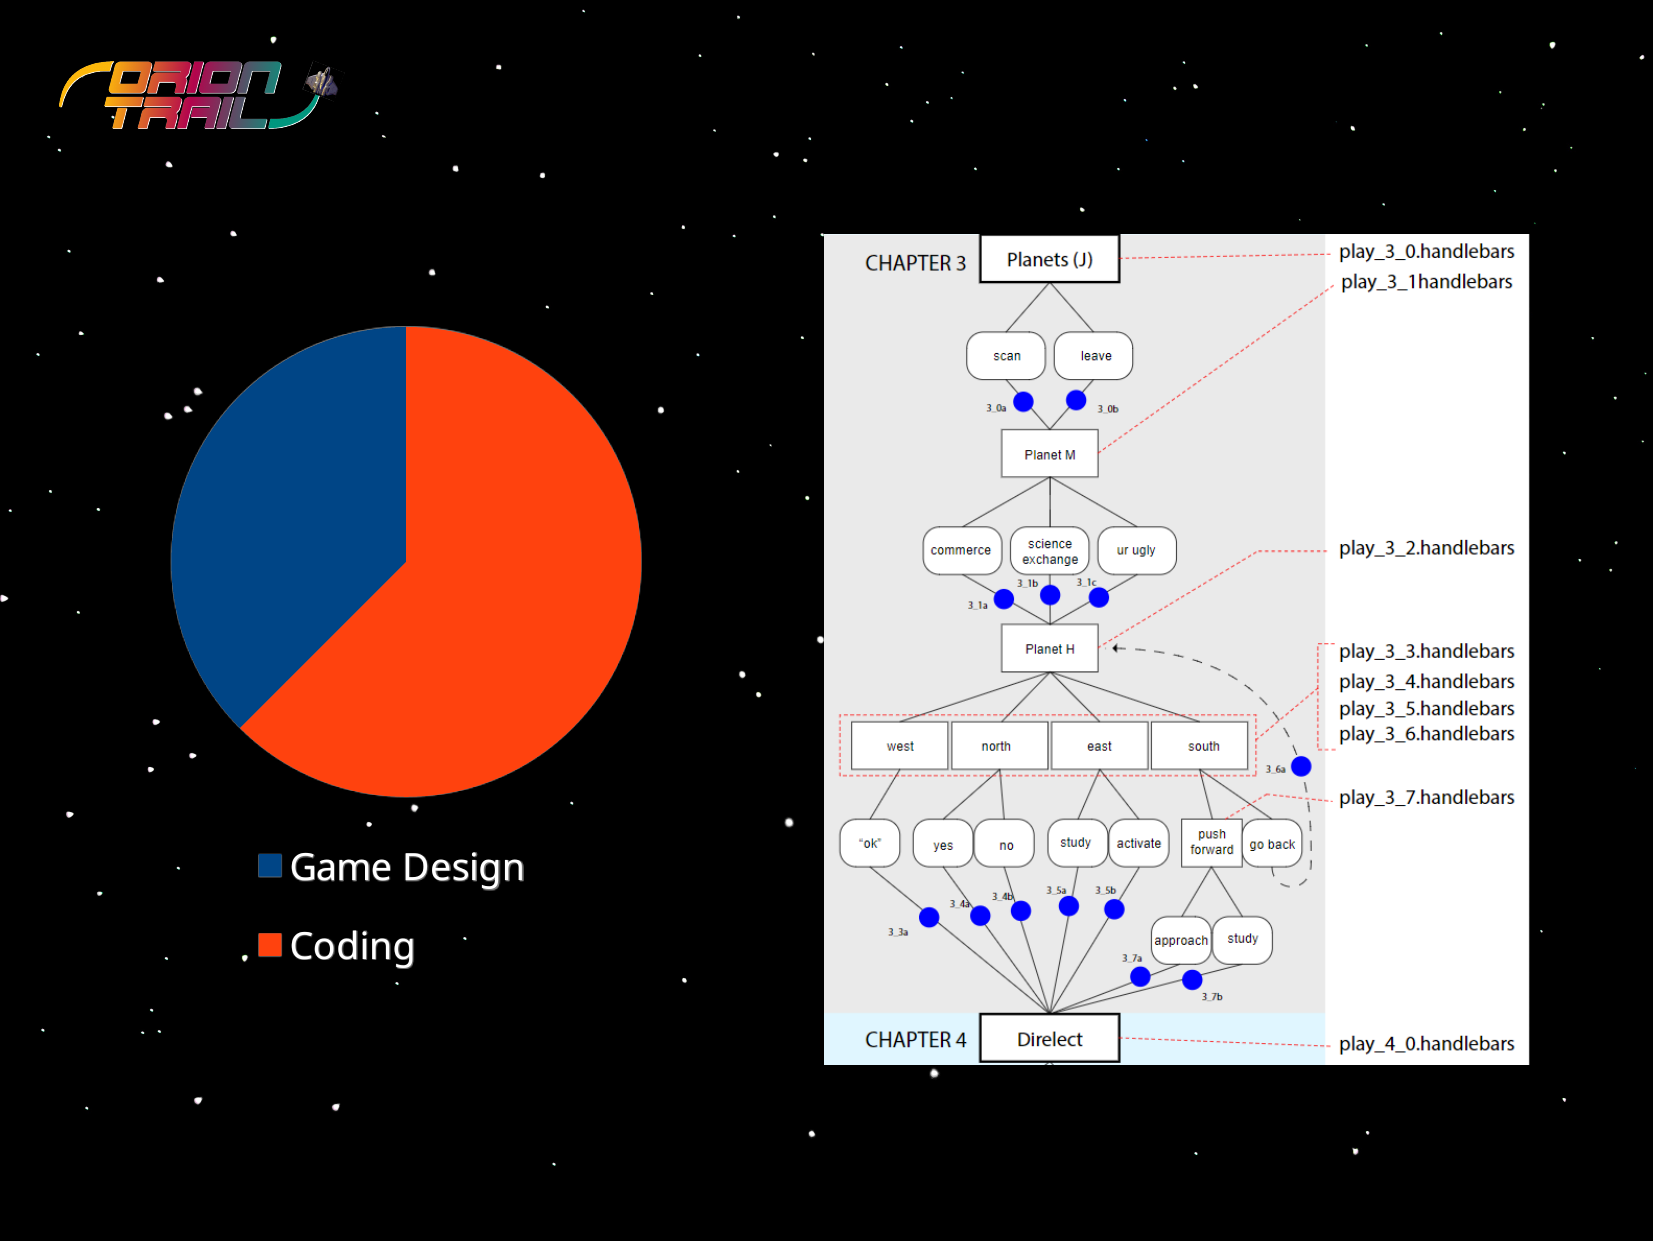

### Chart
| Category | Column 1 | Column 2 |
|---|---|---|
| Game Design | 6.0 | 1.0 |
| Coding | 10.0 | 1.0 |